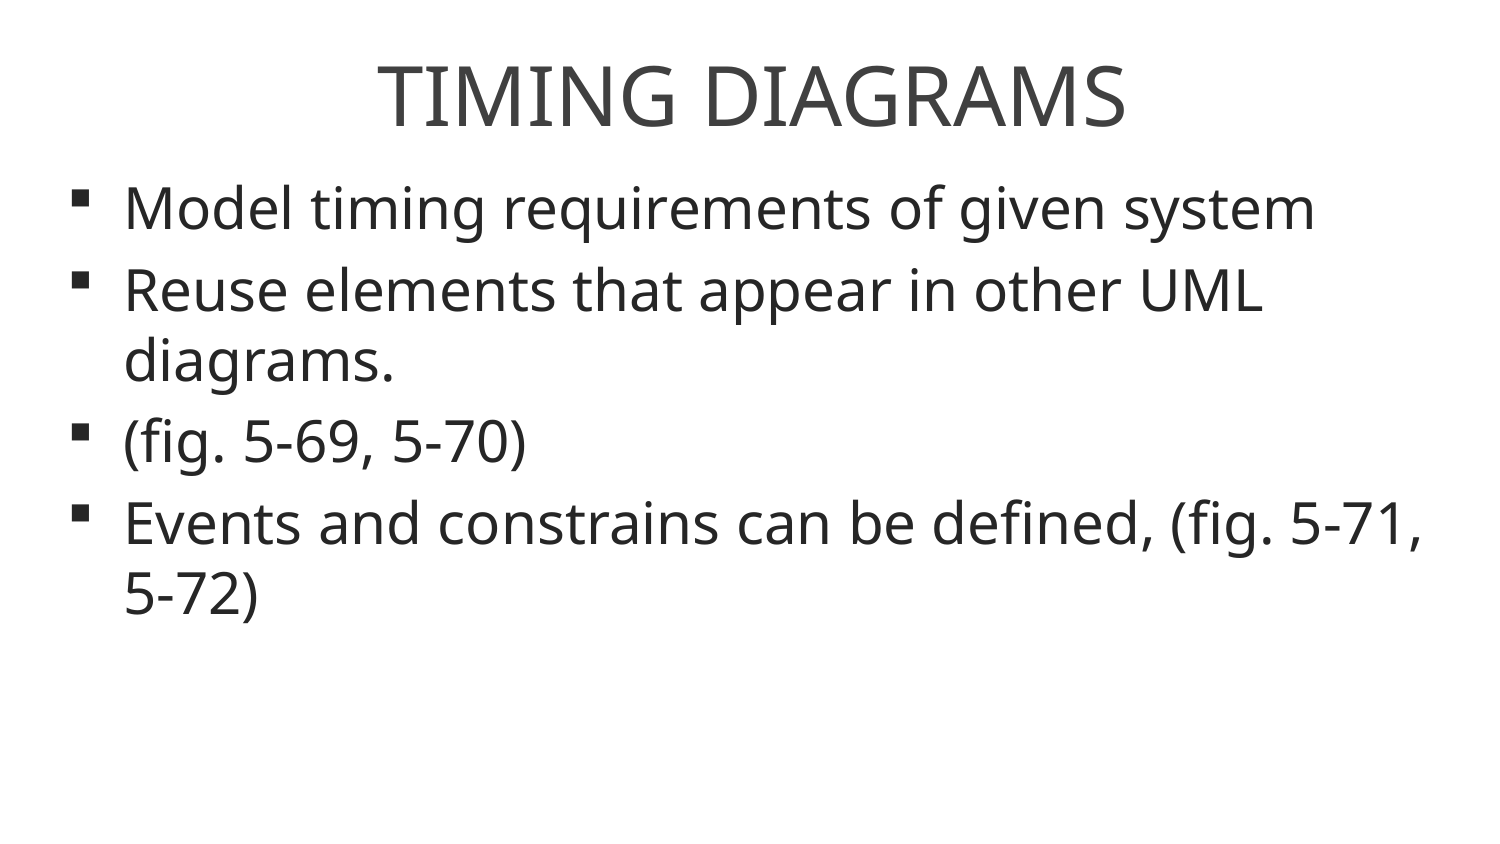

# Timing diagrams
Model timing requirements of given system
Reuse elements that appear in other UML diagrams.
(fig. 5-69, 5-70)
Events and constrains can be defined, (fig. 5-71, 5-72)